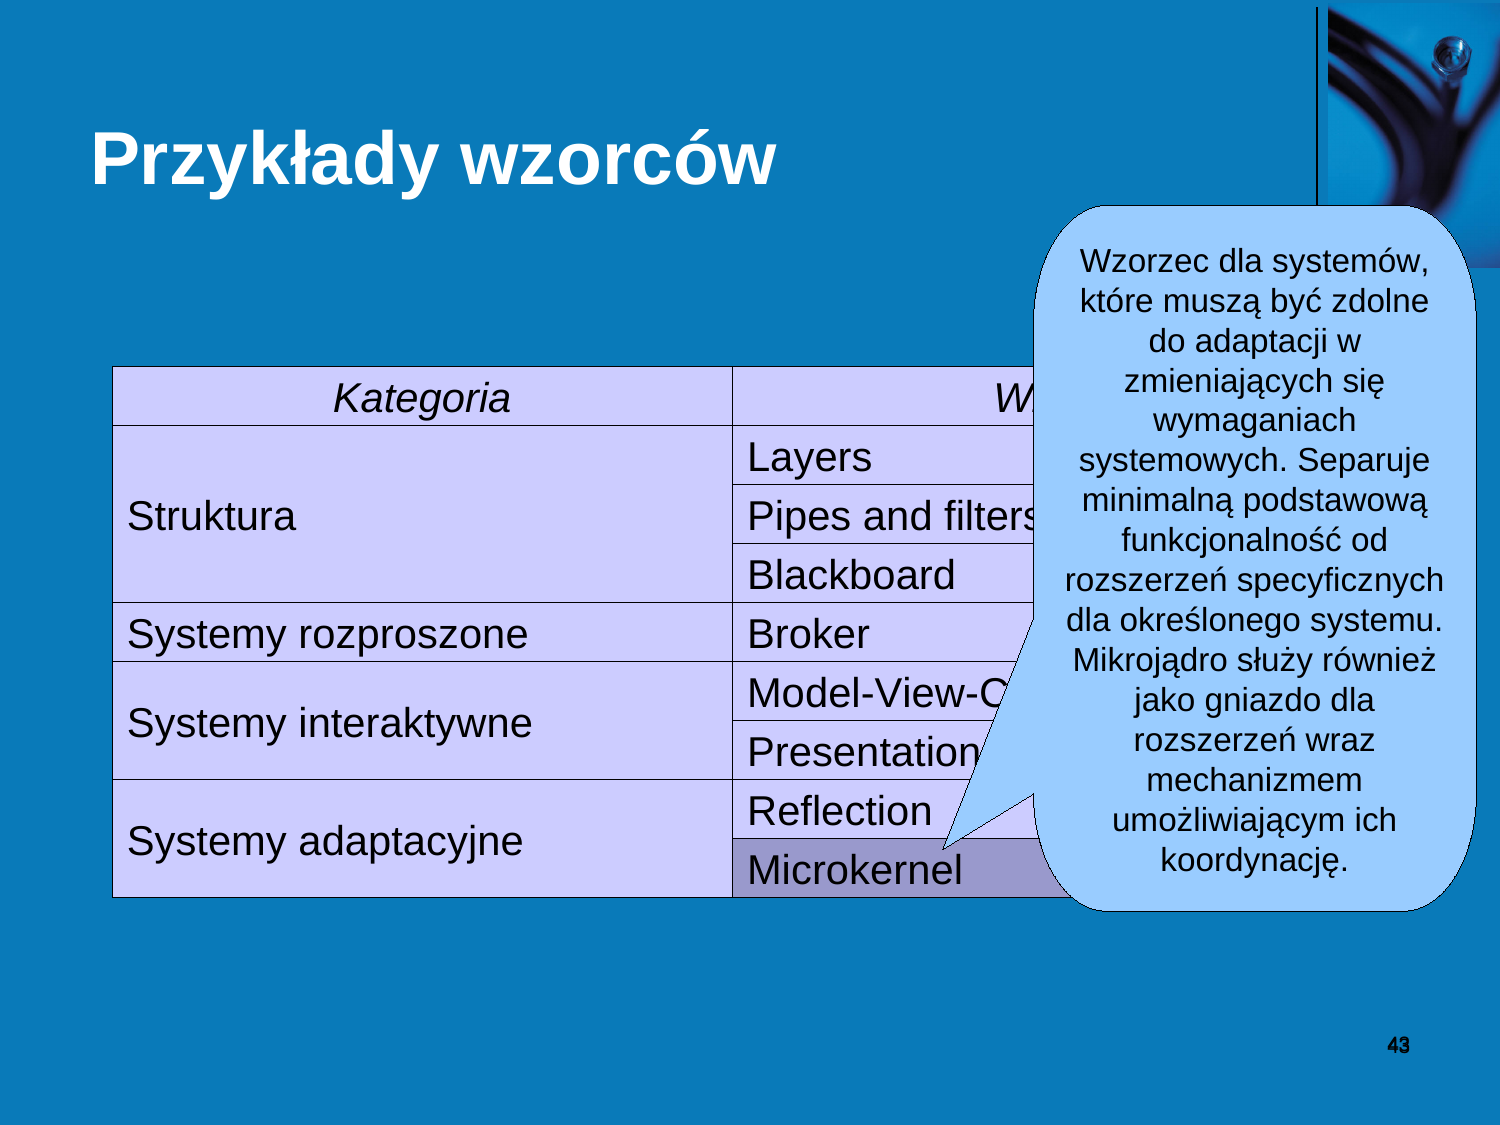

# Przykłady wzorców
Wzorzec dla systemów, które muszą być zdolne do adaptacji w zmieniających się wymaganiach systemowych. Separuje minimalną podstawową funkcjonalność od rozszerzeń specyficznych dla określonego systemu. Mikrojądro służy również jako gniazdo dla rozszerzeń wraz mechanizmem umożliwiającym ich koordynację.
Kategoria
Wzorzec
Struktura
Layers
Pipes and filters
Blackboard
Systemy rozproszone
Broker
Systemy interaktywne
Model-View-Controller
Presentation-Abstraction-Control
Systemy adaptacyjne
Reflection
Microkernel
43